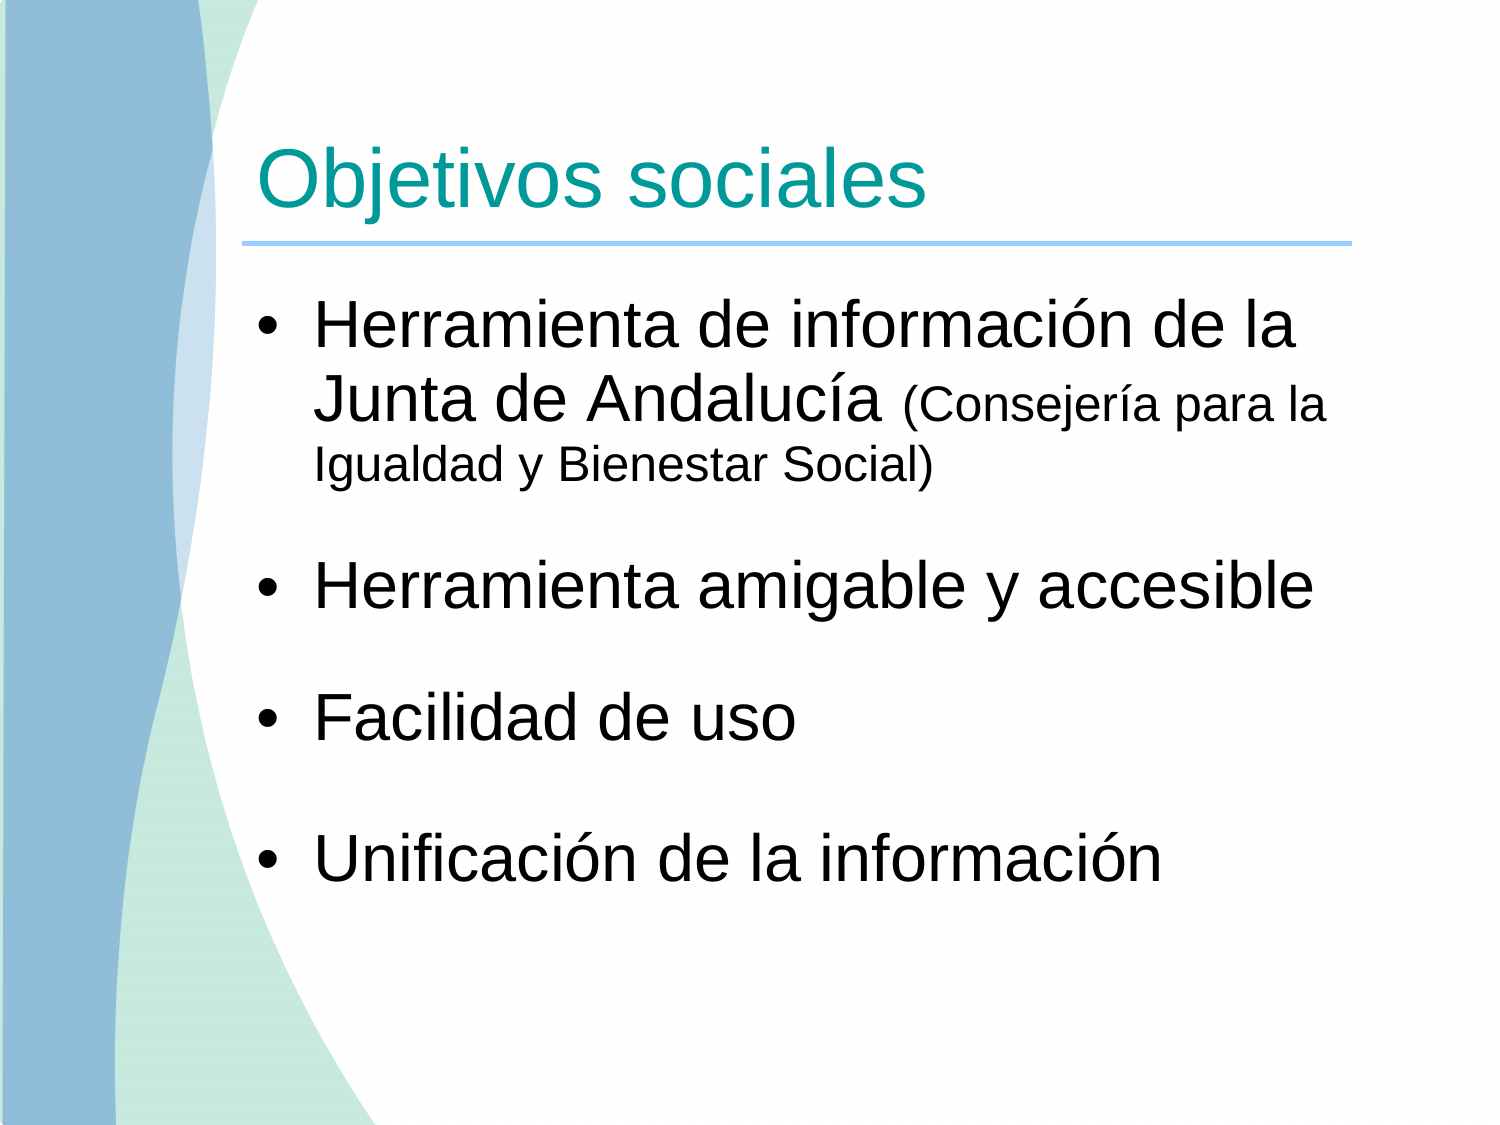

# Objetivos sociales
Herramienta de información de la Junta de Andalucía (Consejería para la Igualdad y Bienestar Social)
Herramienta amigable y accesible
Facilidad de uso
Unificación de la información